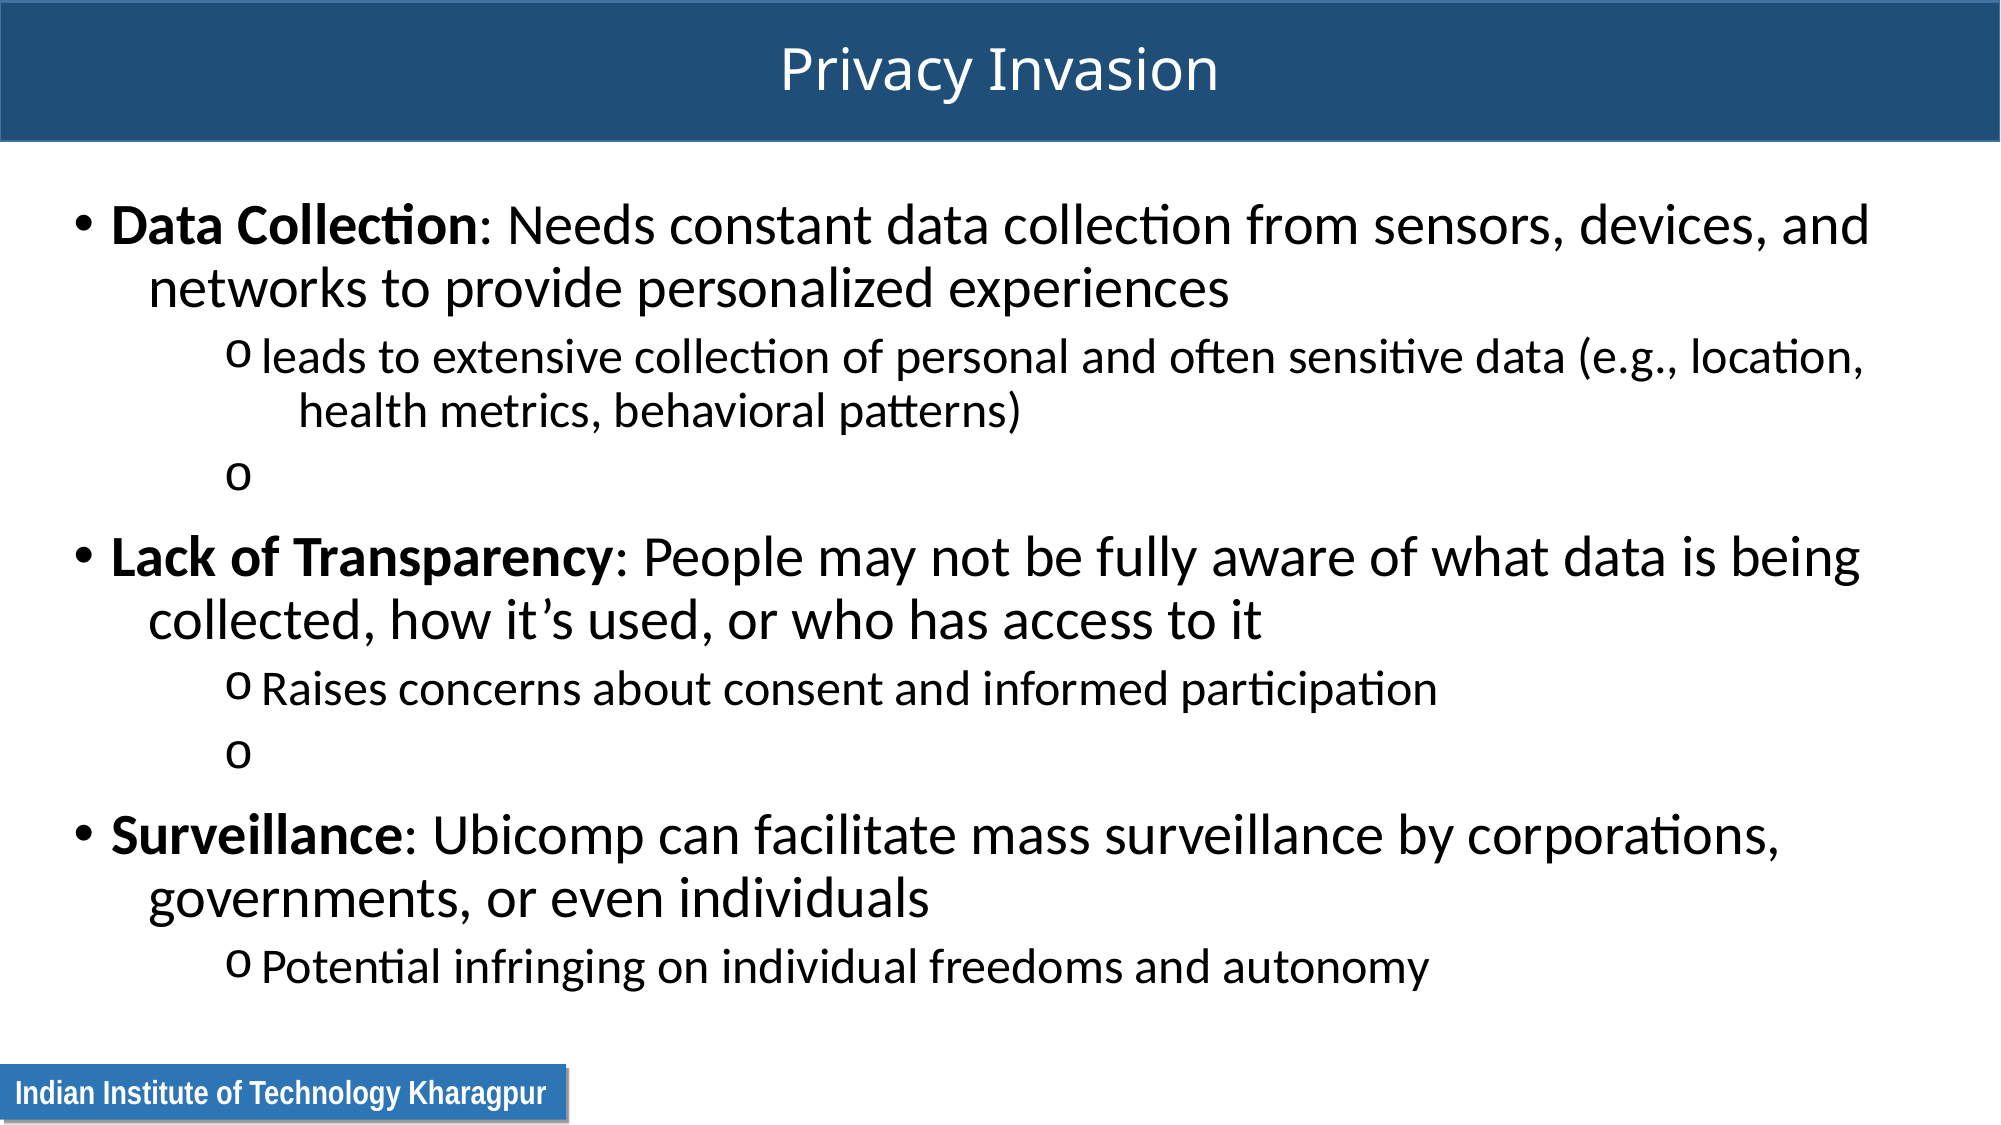

Privacy Invasion
# Data Collection: Needs constant data collection from sensors, devices, and networks to provide personalized experiences
leads to extensive collection of personal and often sensitive data (e.g., location, health metrics, behavioral patterns)
Lack of Transparency: People may not be fully aware of what data is being collected, how it’s used, or who has access to it
Raises concerns about consent and informed participation
Surveillance: Ubicomp can facilitate mass surveillance by corporations, governments, or even individuals
Potential infringing on individual freedoms and autonomy